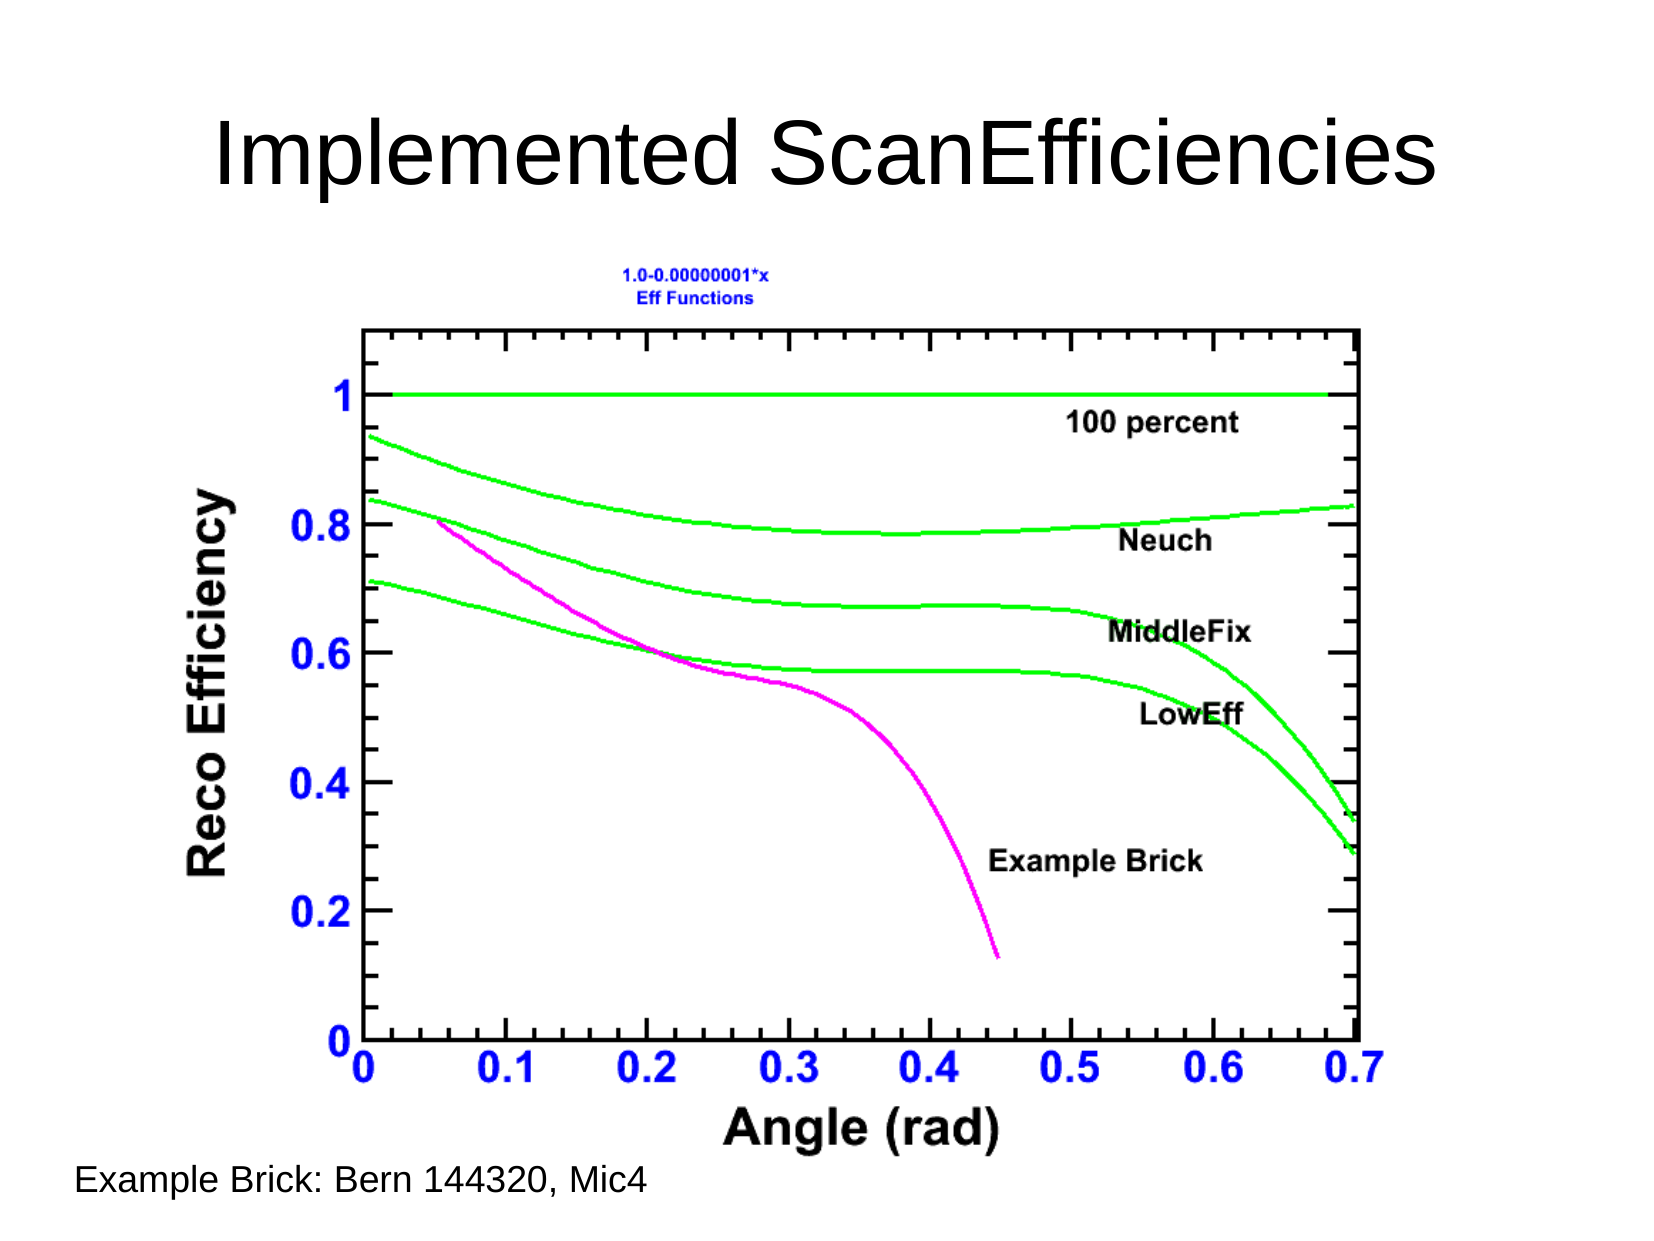

# Implemented ScanEfficiencies
Example Brick: Bern 144320, Mic4